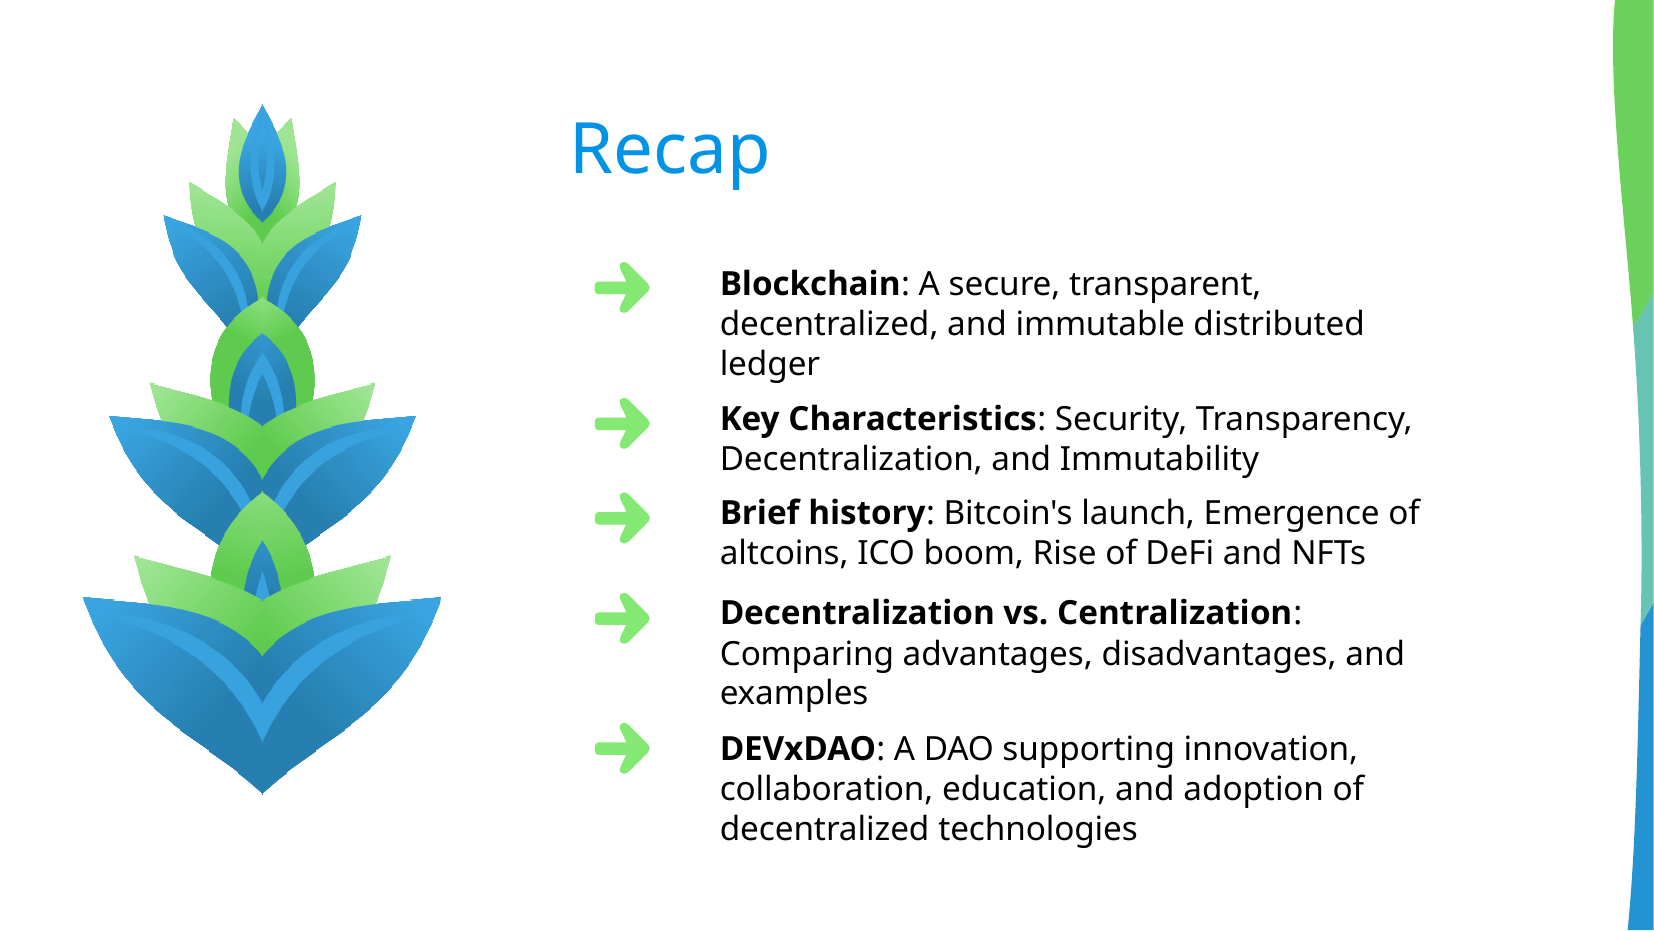

Recap
Blockchain: A secure, transparent, decentralized, and immutable distributed ledger
Key Characteristics: Security, Transparency, Decentralization, and Immutability
Brief history: Bitcoin's launch, Emergence of altcoins, ICO boom, Rise of DeFi and NFTs
Decentralization vs. Centralization: Comparing advantages, disadvantages, and examples
DEVxDAO: A DAO supporting innovation, collaboration, education, and adoption of decentralized technologies